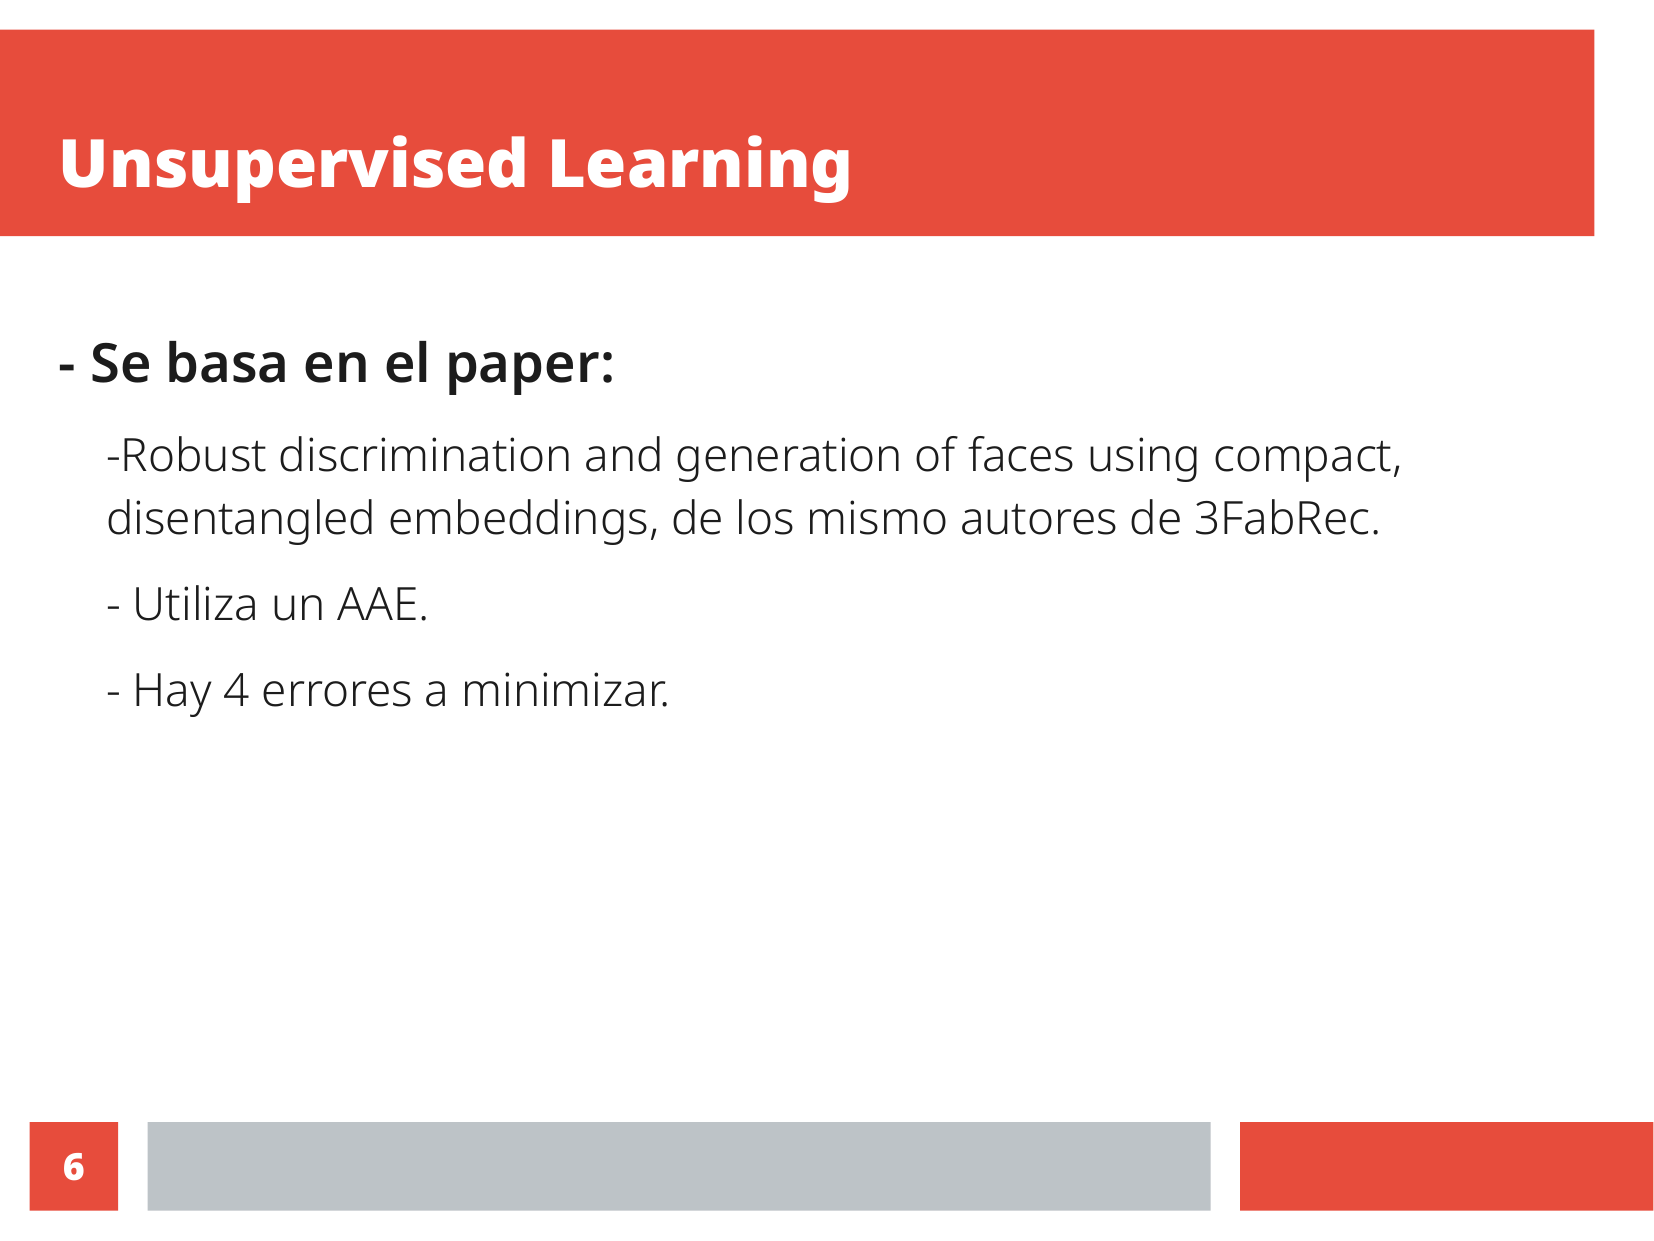

# Unsupervised Learning
- Se basa en el paper:
-Robust discrimination and generation of faces using compact, disentangled embeddings, de los mismo autores de 3FabRec.
- Utiliza un AAE.
- Hay 4 errores a minimizar.
6